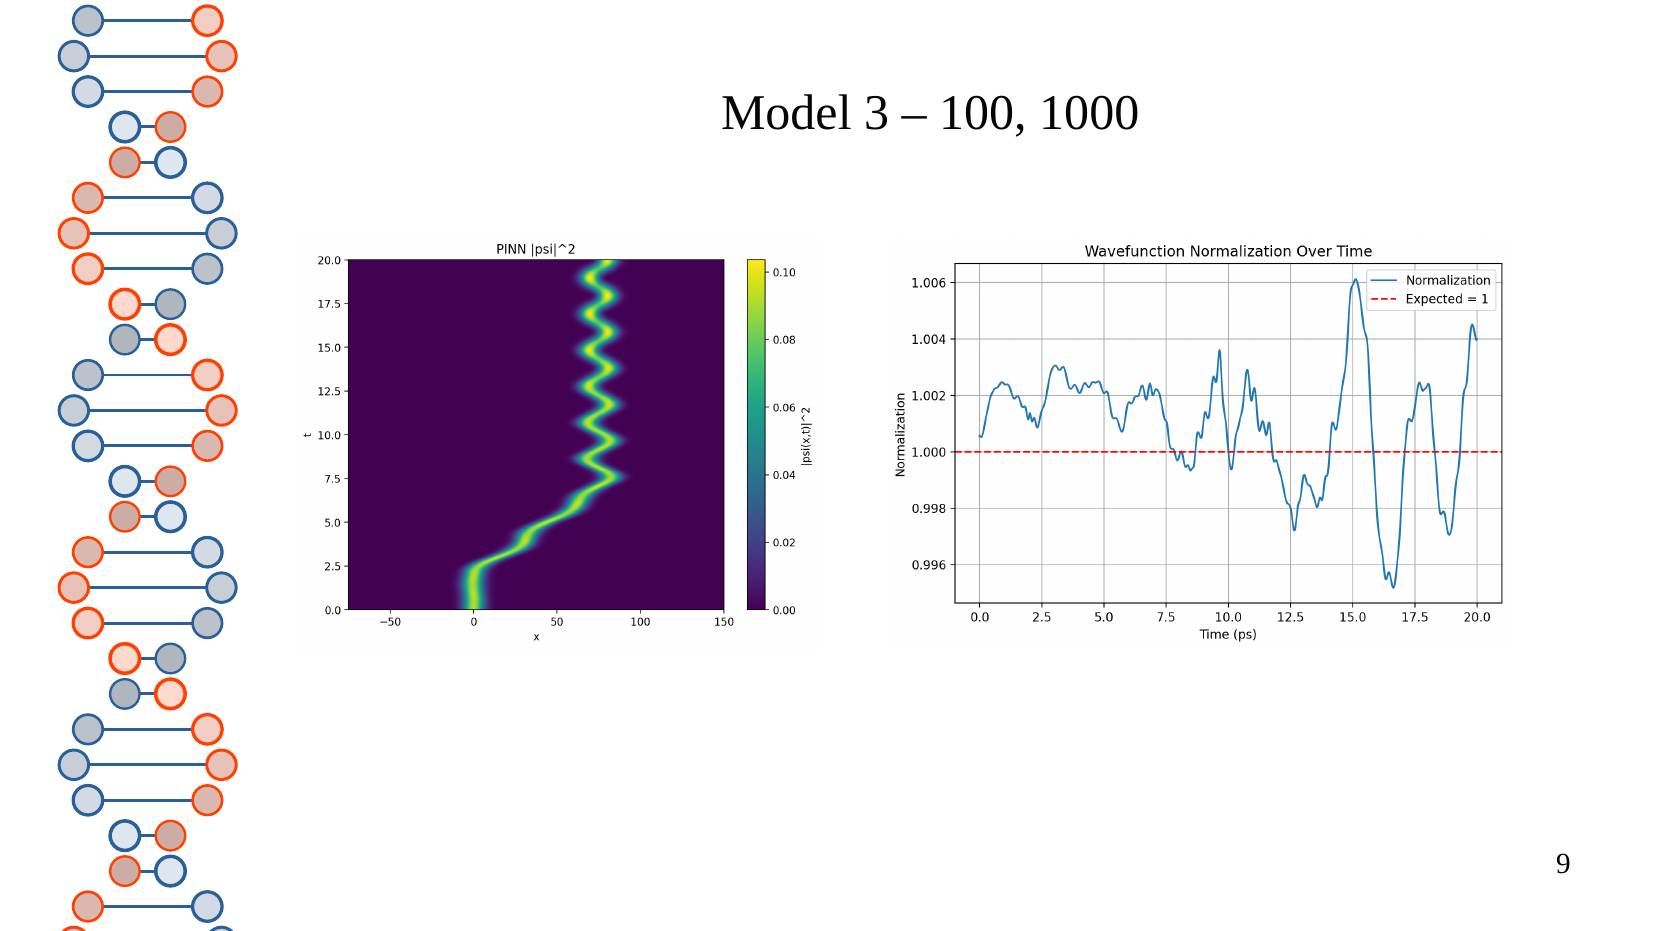

# Model 3 – 100, 1000
9